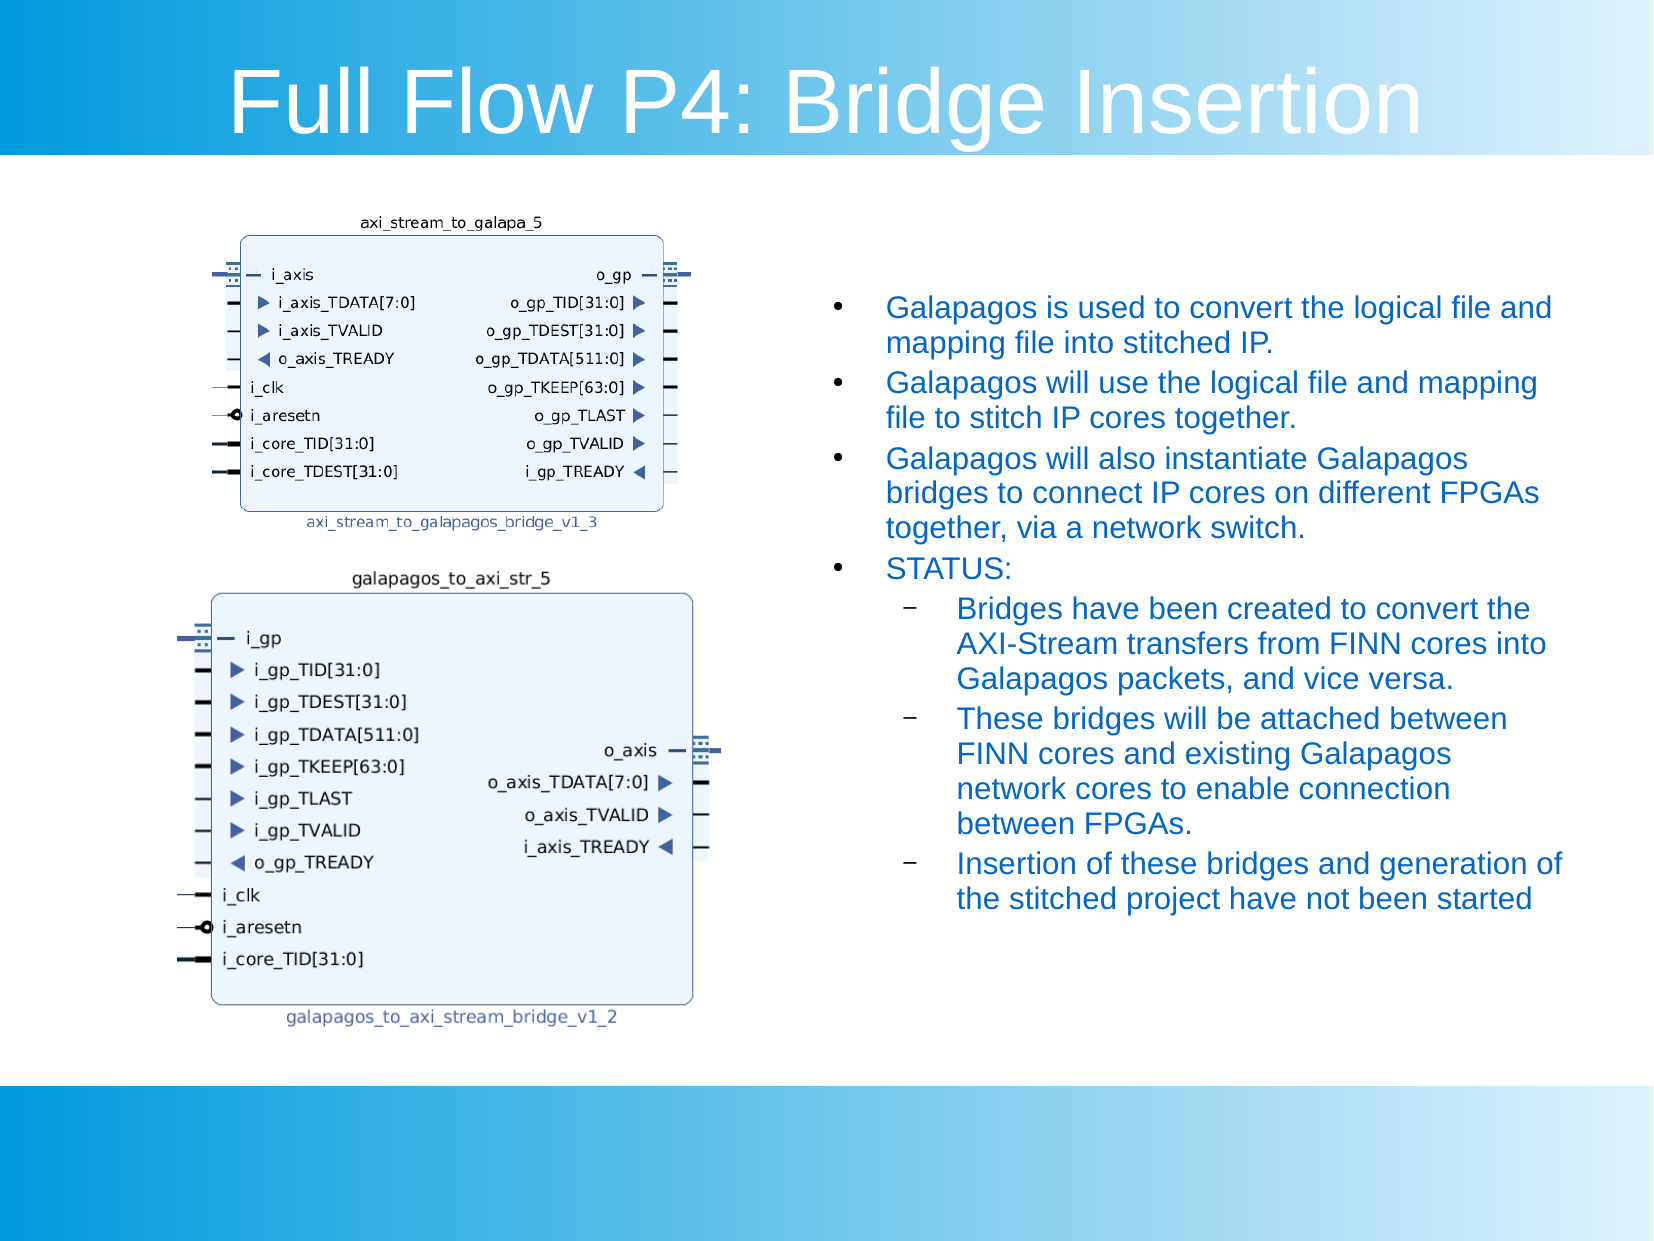

# Full Flow P4: Bridge Insertion
Galapagos is used to convert the logical file and mapping file into stitched IP.
Galapagos will use the logical file and mapping file to stitch IP cores together.
Galapagos will also instantiate Galapagos bridges to connect IP cores on different FPGAs together, via a network switch.
STATUS:
Bridges have been created to convert the AXI-Stream transfers from FINN cores into Galapagos packets, and vice versa.
These bridges will be attached between FINN cores and existing Galapagos network cores to enable connection between FPGAs.
Insertion of these bridges and generation of the stitched project have not been started